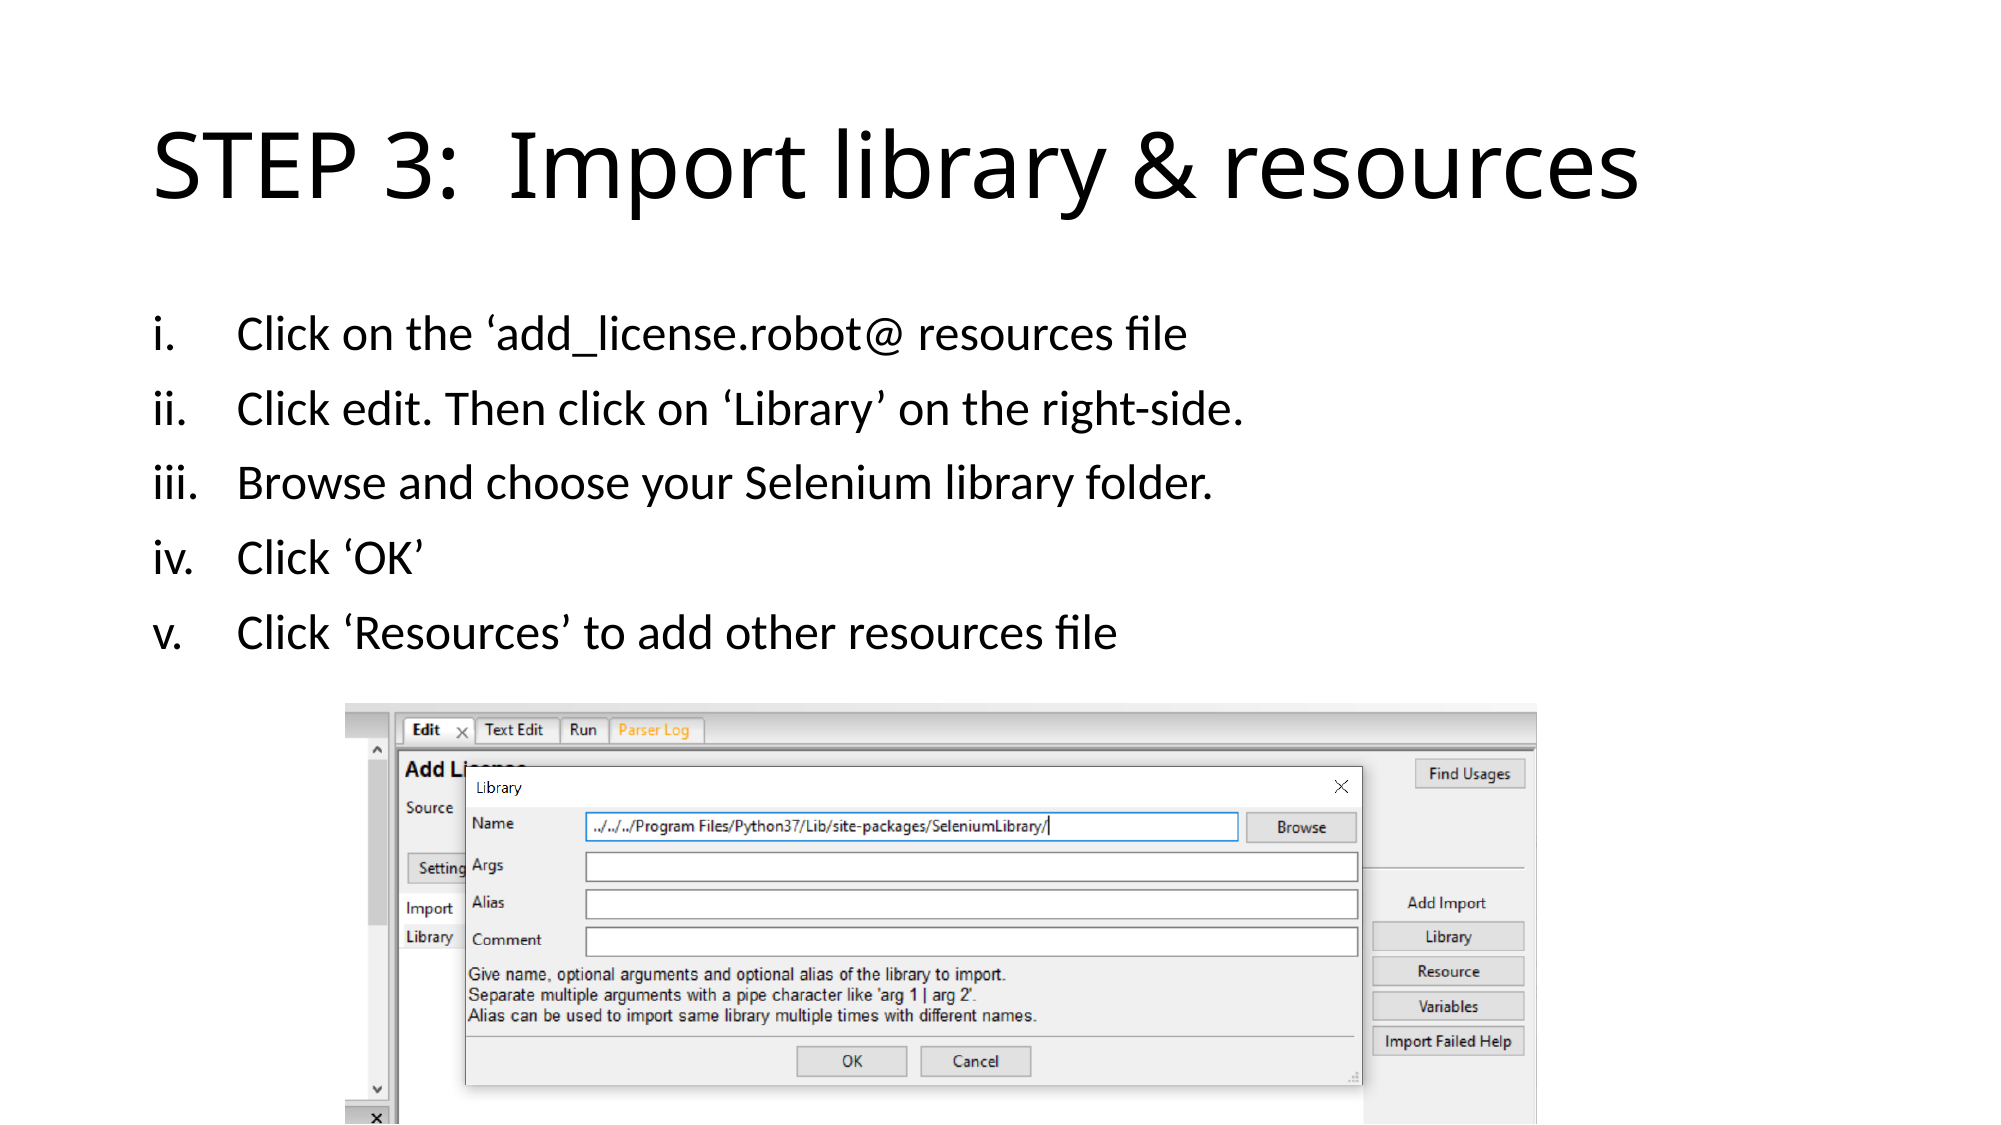

# STEP 3:  Import library & resources
Click on the ‘add_license.robot@ resources file
Click edit. Then click on ‘Library’ on the right-side.
Browse and choose your Selenium library folder.
Click ‘OK’
Click ‘Resources’ to add other resources file